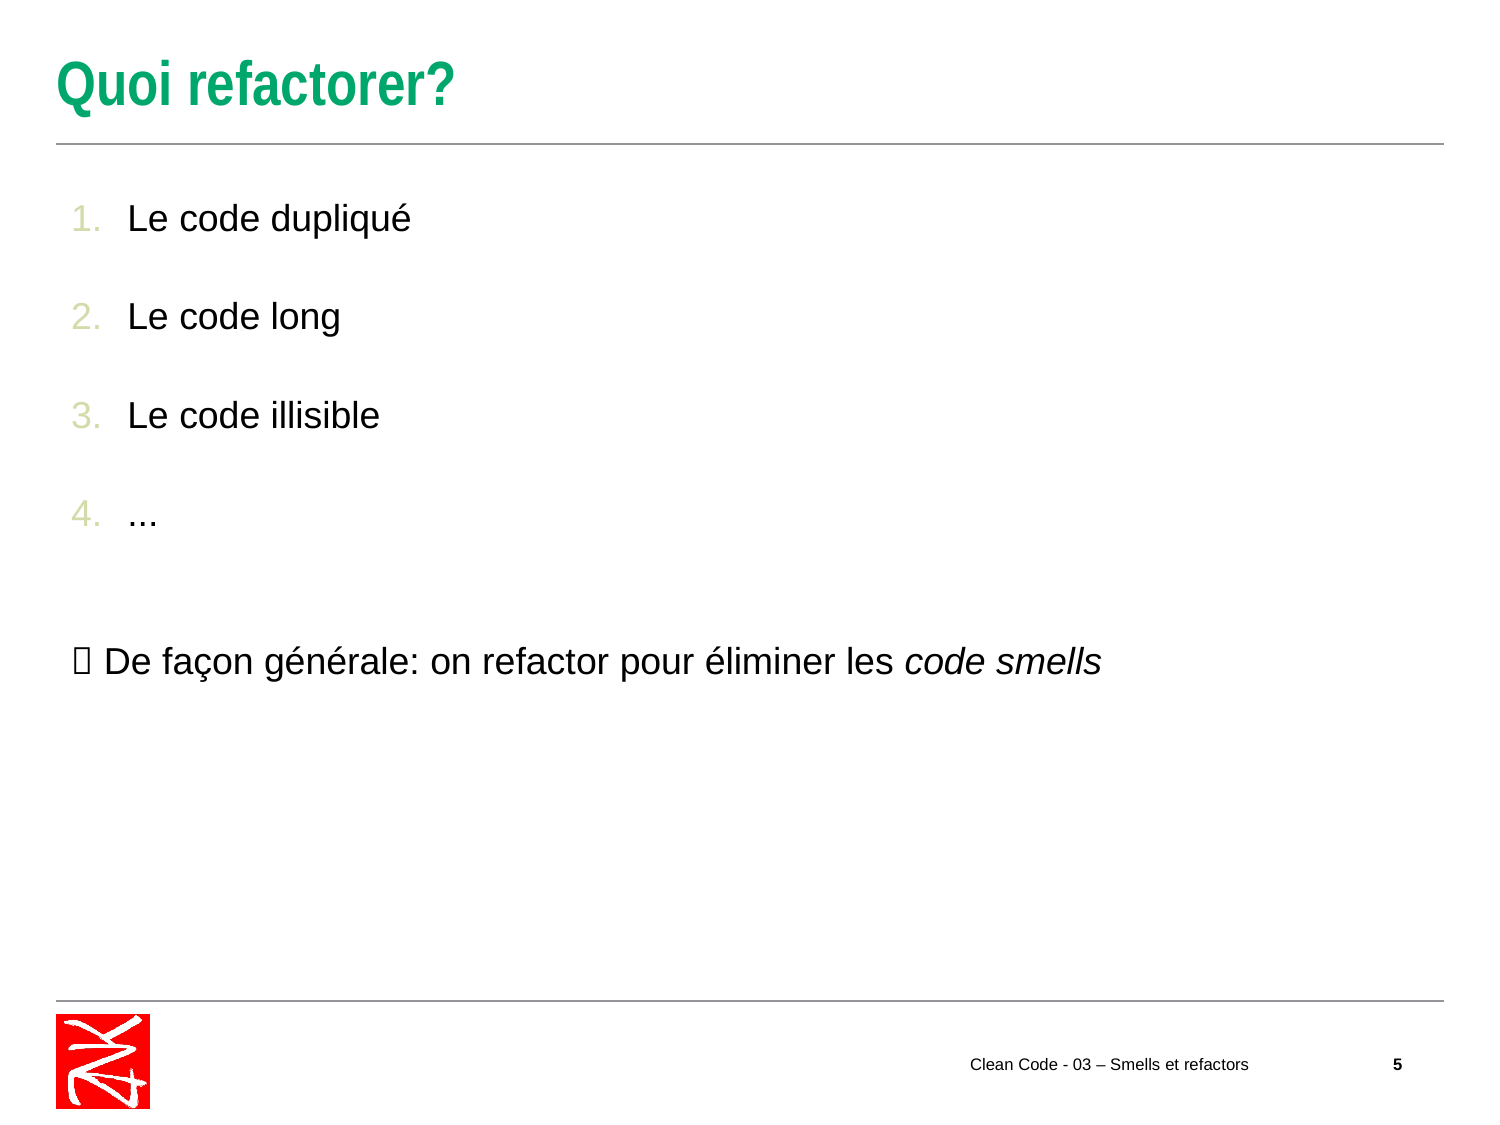

# Quoi refactorer?
Le code dupliqué
Le code long
Le code illisible
...
 De façon générale: on refactor pour éliminer les code smells
Clean Code - 03 – Smells et refactors